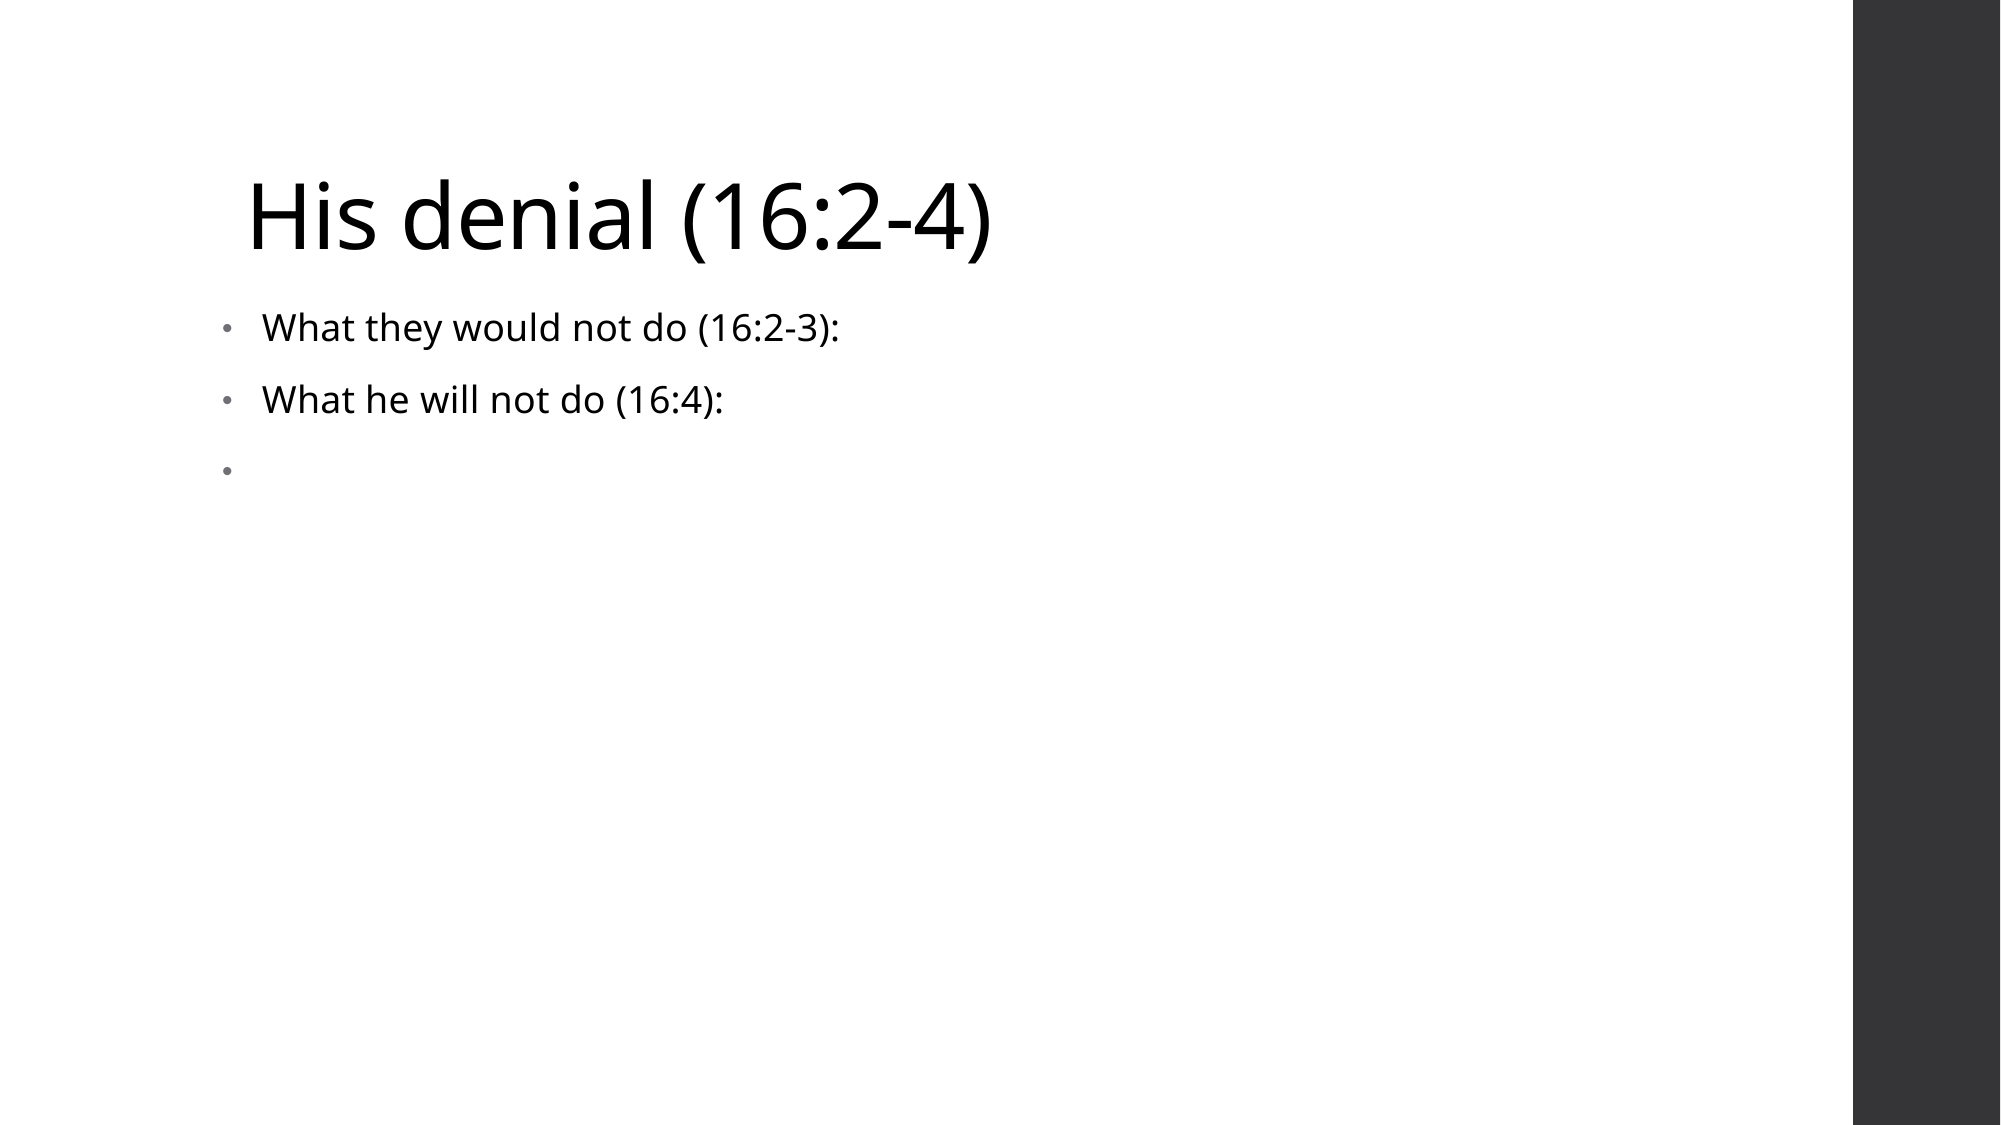

# His denial (16:2-4)
 What they would not do (16:2-3):
 What he will not do (16:4):